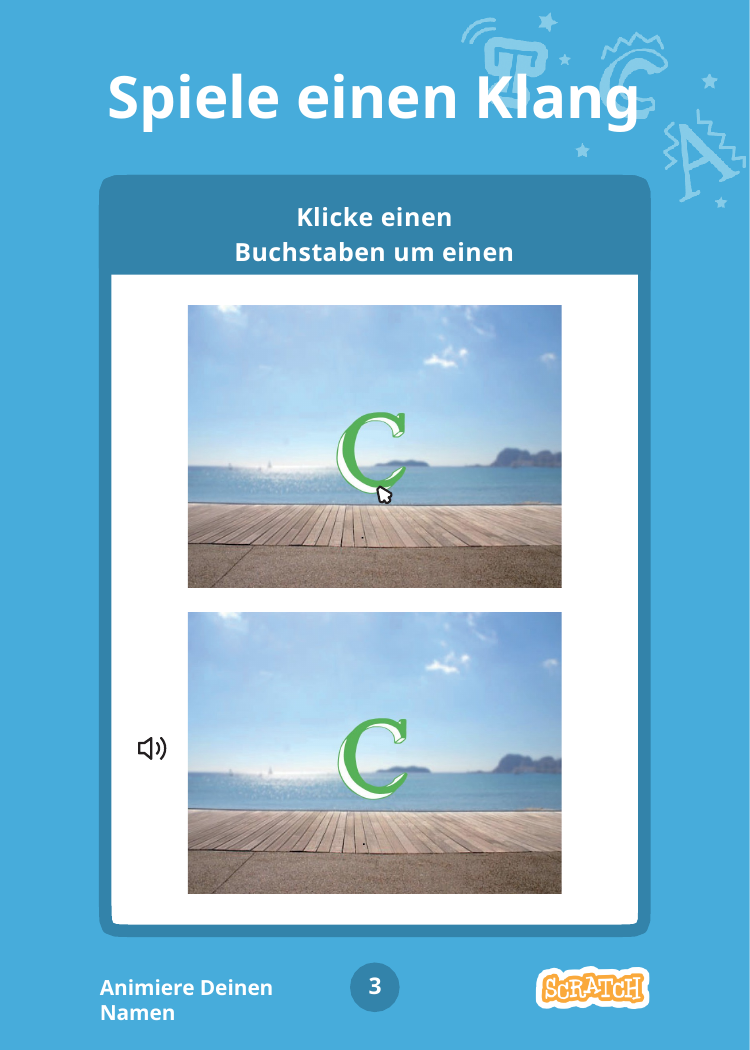

Spiele einen Klang
Klicke einen Buchstaben um einen Klang zu spielen.
3
Animiere Deinen Namen